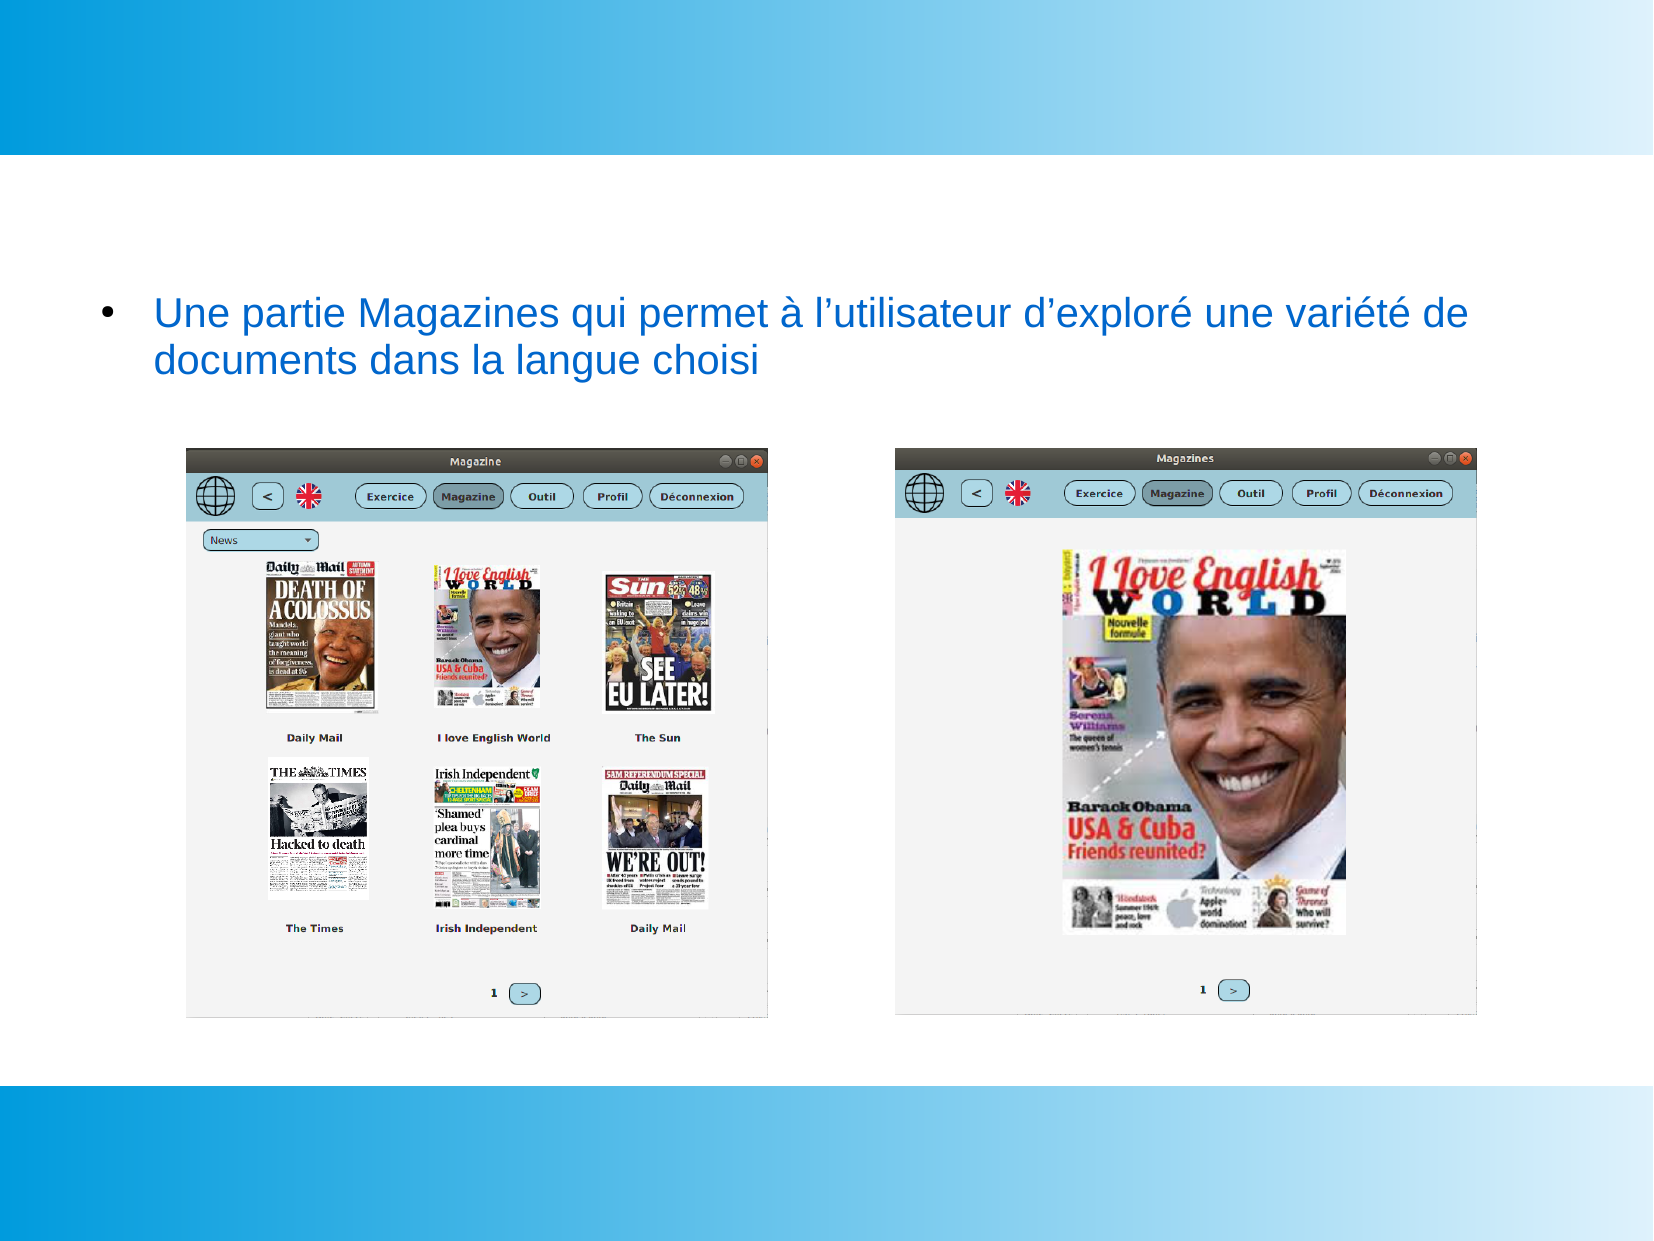

#
Une partie Magazines qui permet à l’utilisateur d’exploré une variété de documents dans la langue choisi